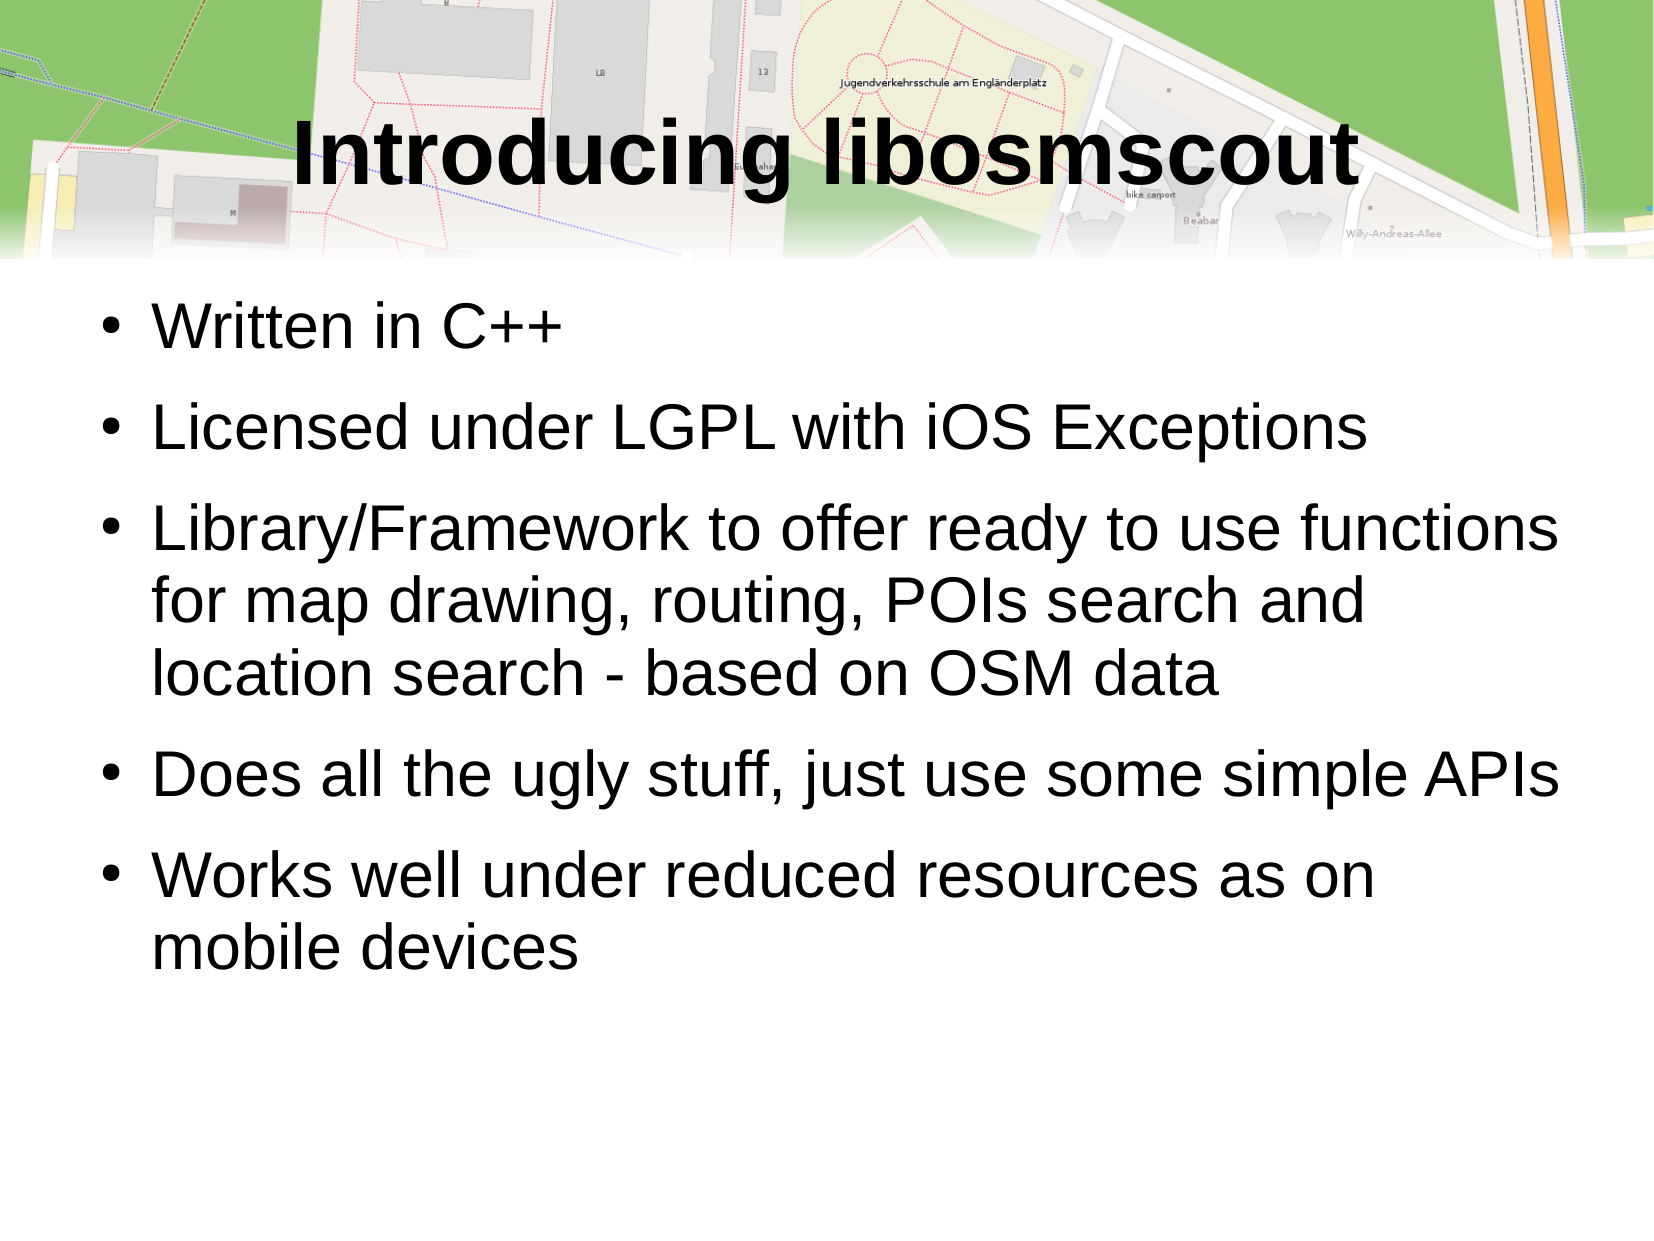

# Introducing libosmscout
Written in C++
Licensed under LGPL with iOS Exceptions
Library/Framework to offer ready to use functions for map drawing, routing, POIs search and location search - based on OSM data
Does all the ugly stuff, just use some simple APIs
Works well under reduced resources as on mobile devices